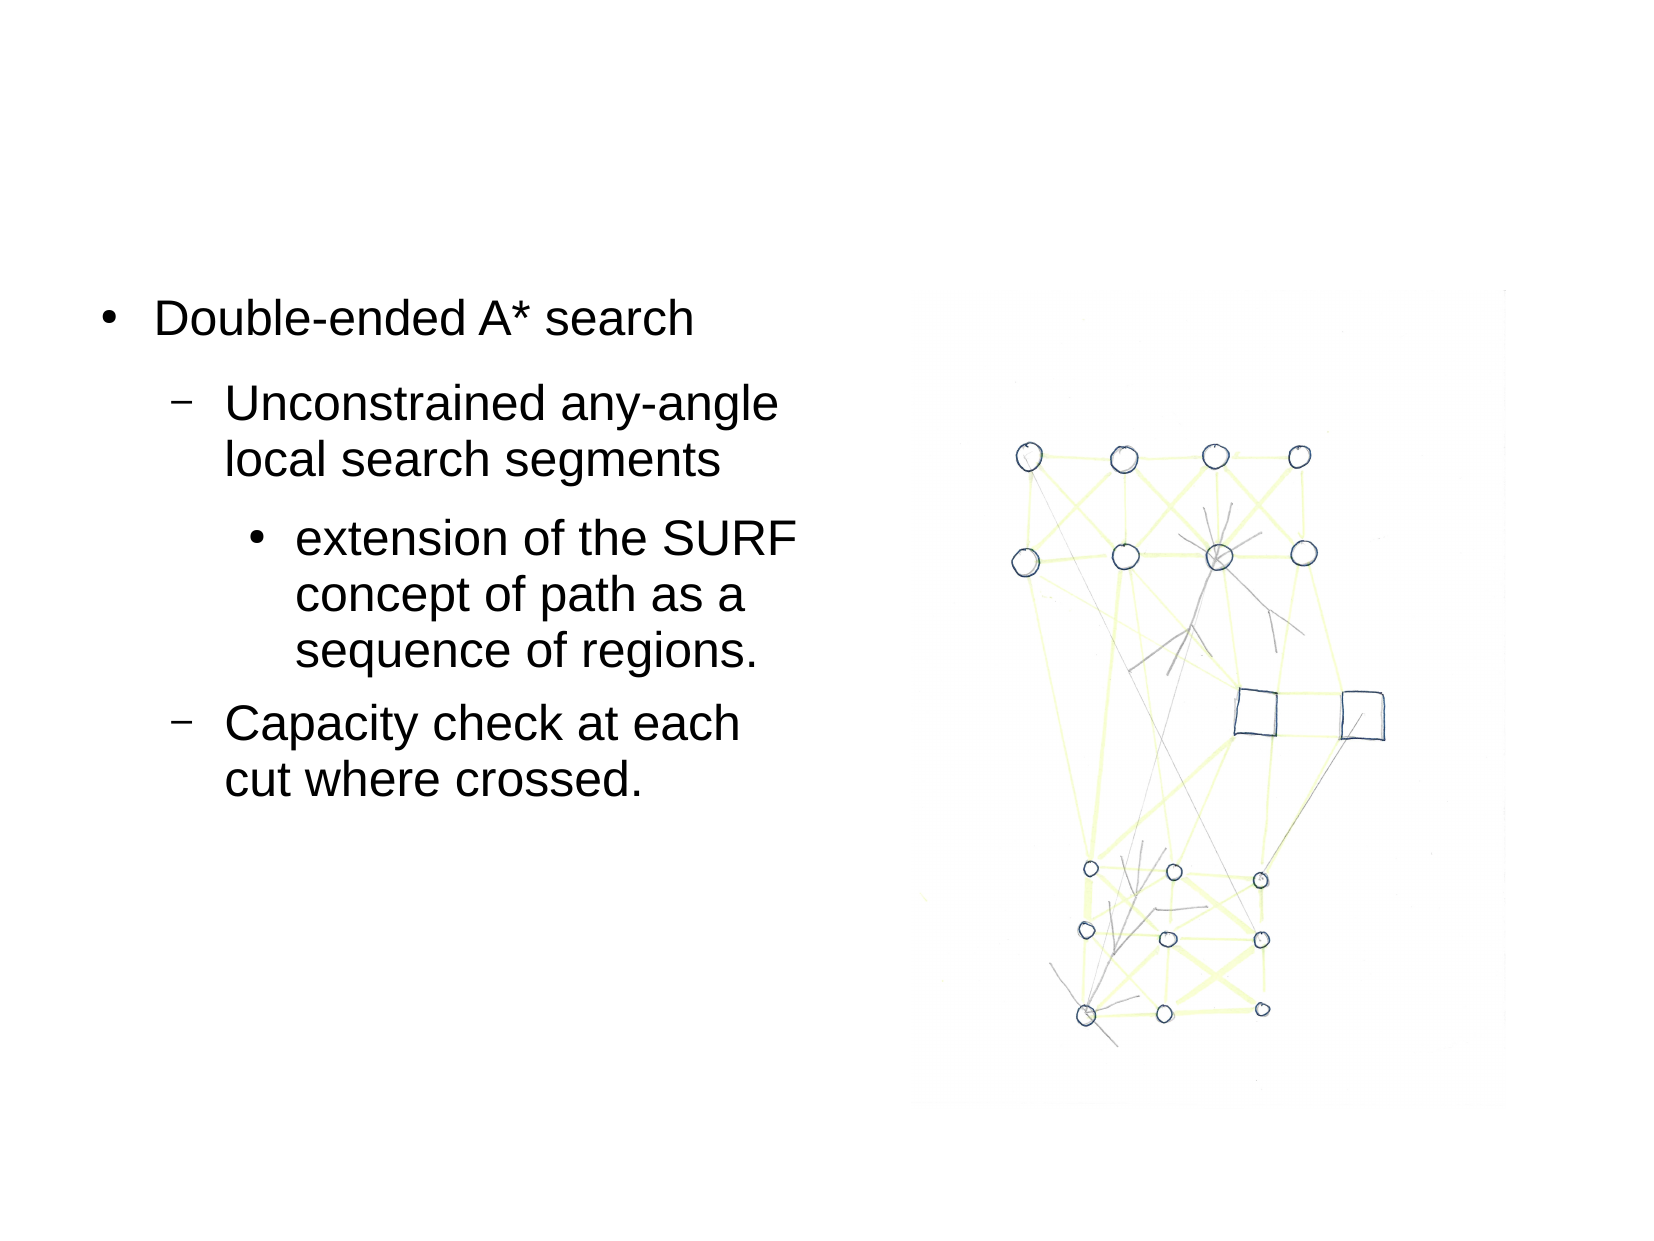

#
Double-ended A* search
Unconstrained any-angle local search segments
extension of the SURF concept of path as a sequence of regions.
Capacity check at each cut where crossed.